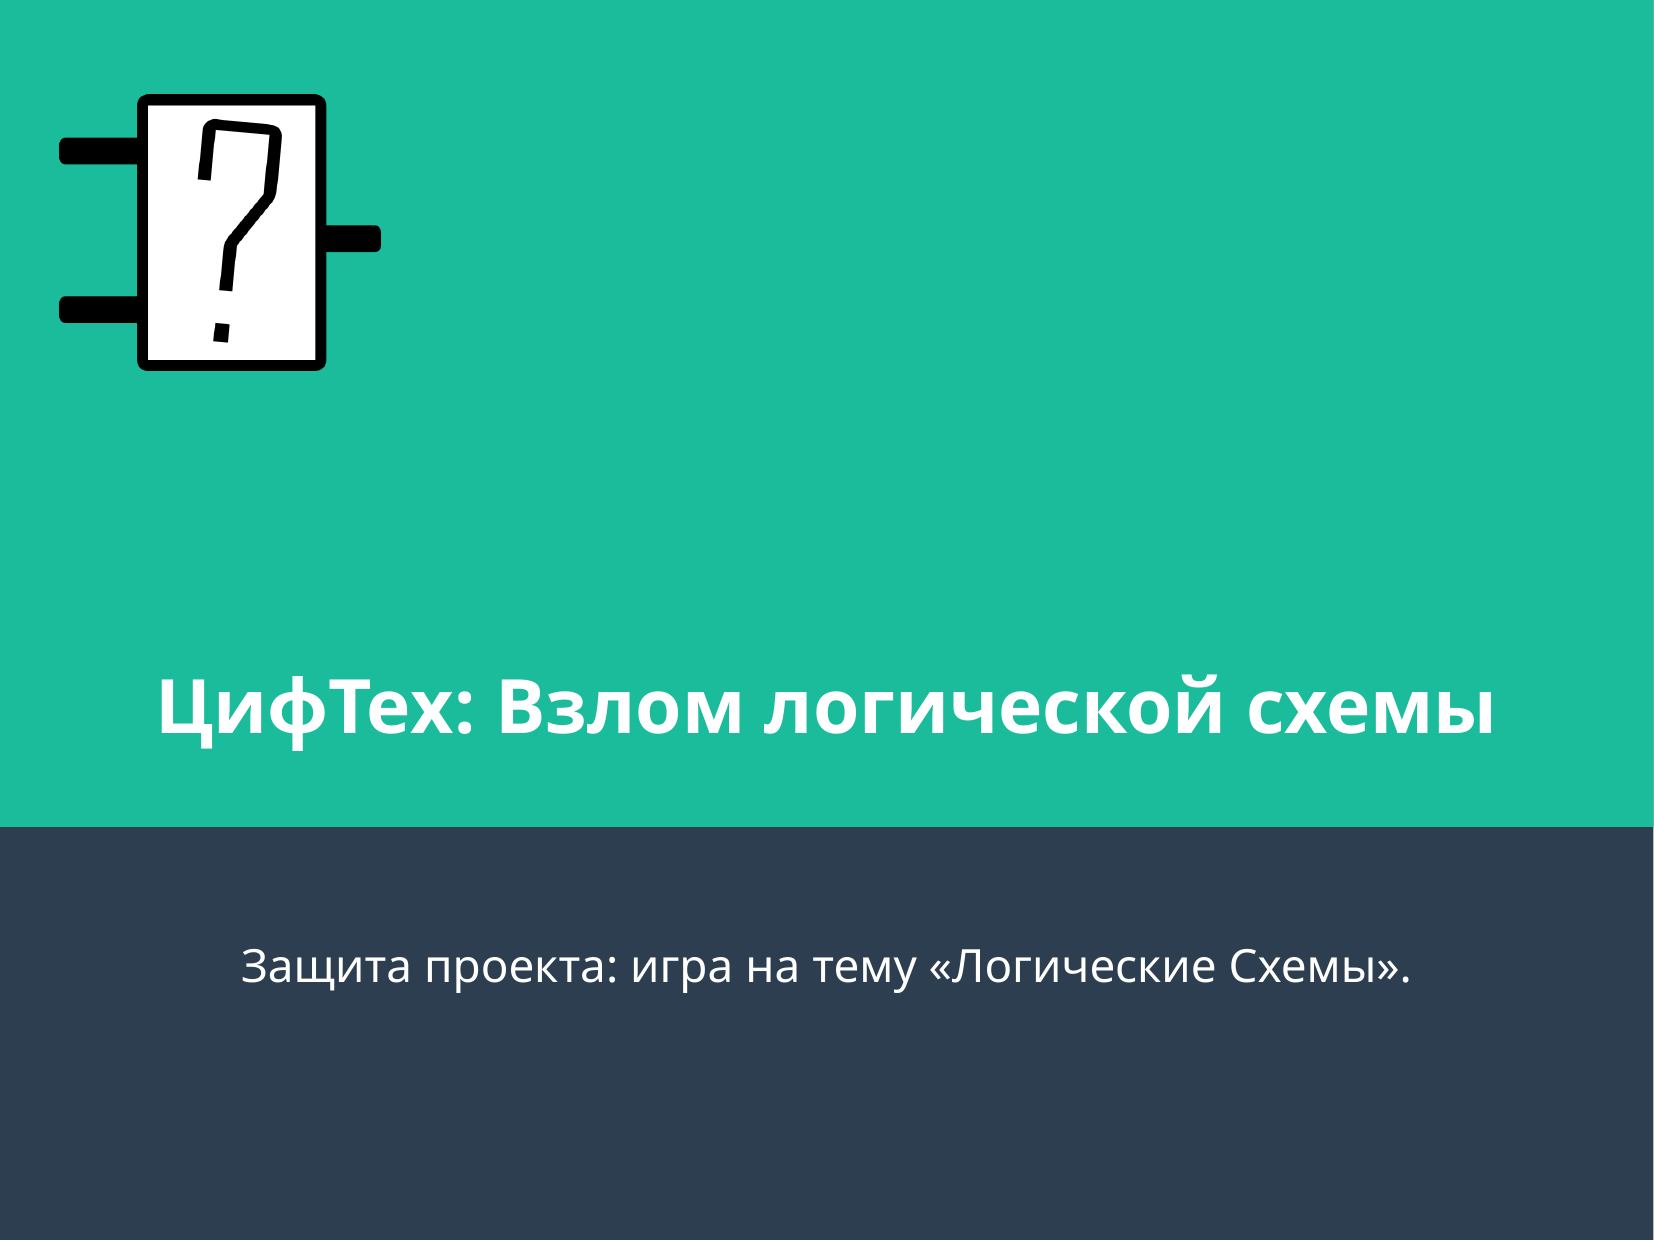

# ЦифТех: Взлом логической схемы
Защита проекта: игра на тему «Логические Схемы».